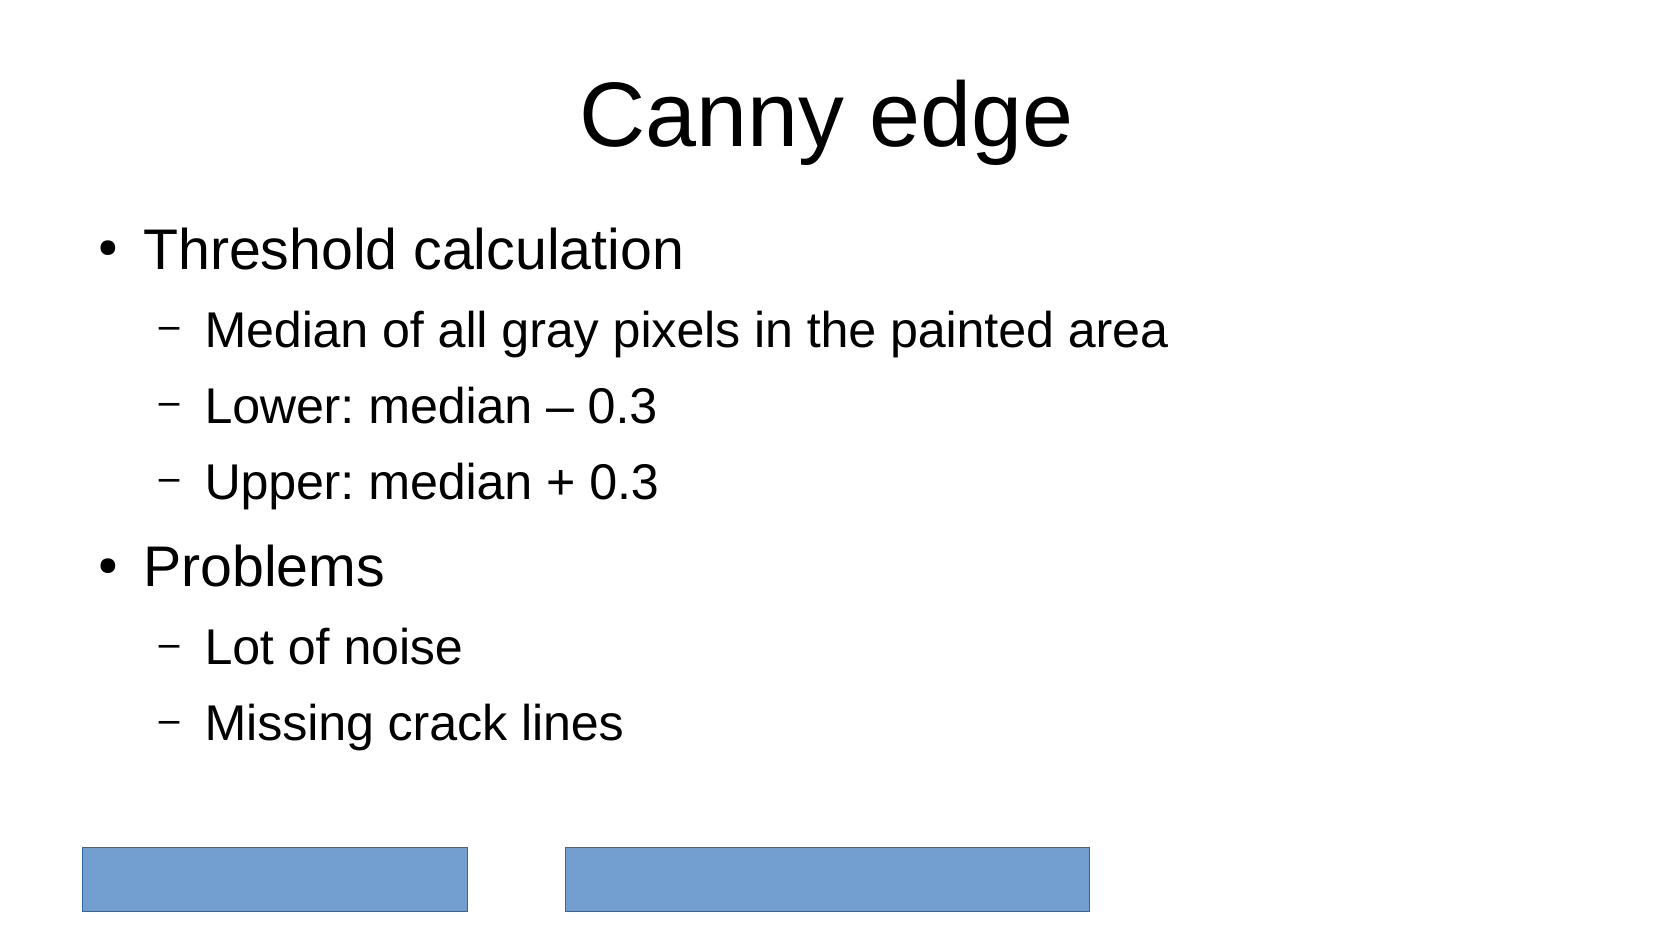

# Canny edge
Threshold calculation
Median of all gray pixels in the painted area
Lower: median – 0.3
Upper: median + 0.3
Problems
Lot of noise
Missing crack lines